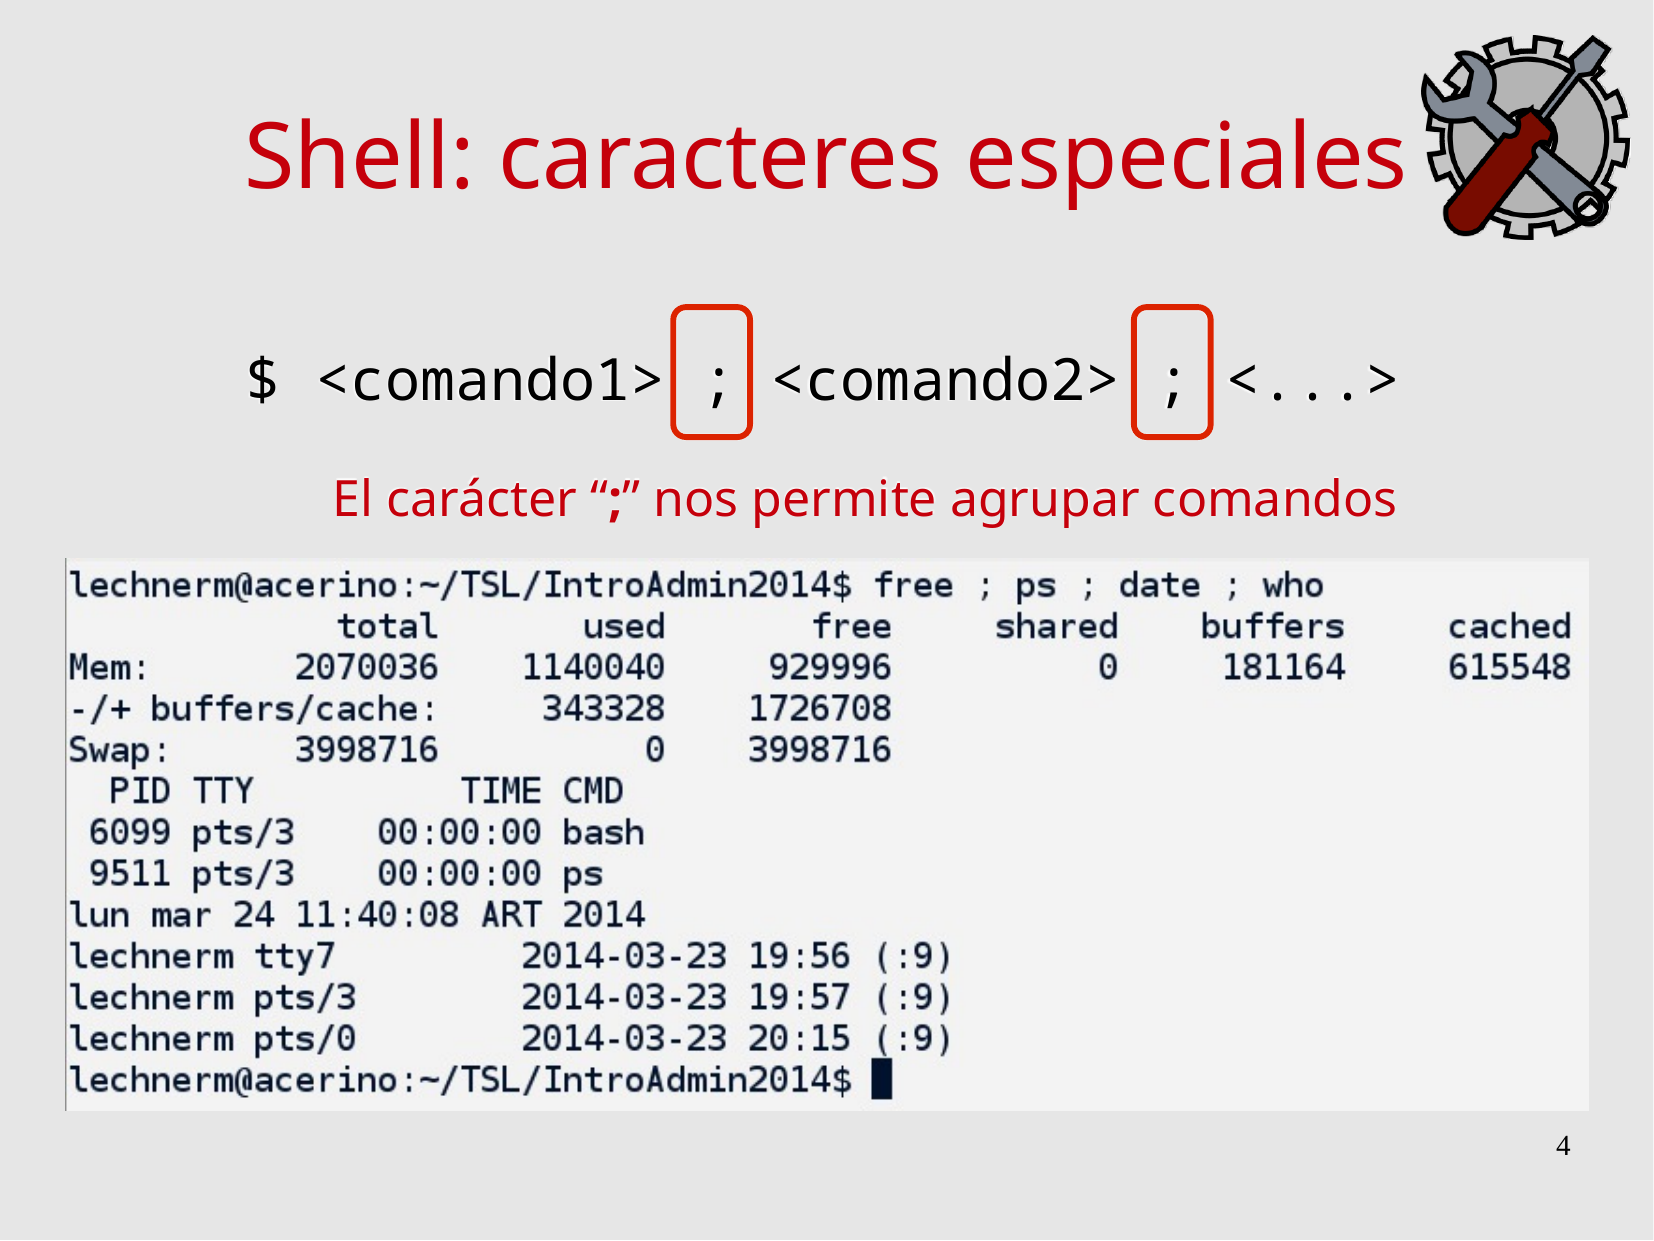

# Shell: caracteres especiales
$ <comando1> ; <comando2> ; <...>
El carácter “;” nos permite agrupar comandos
4